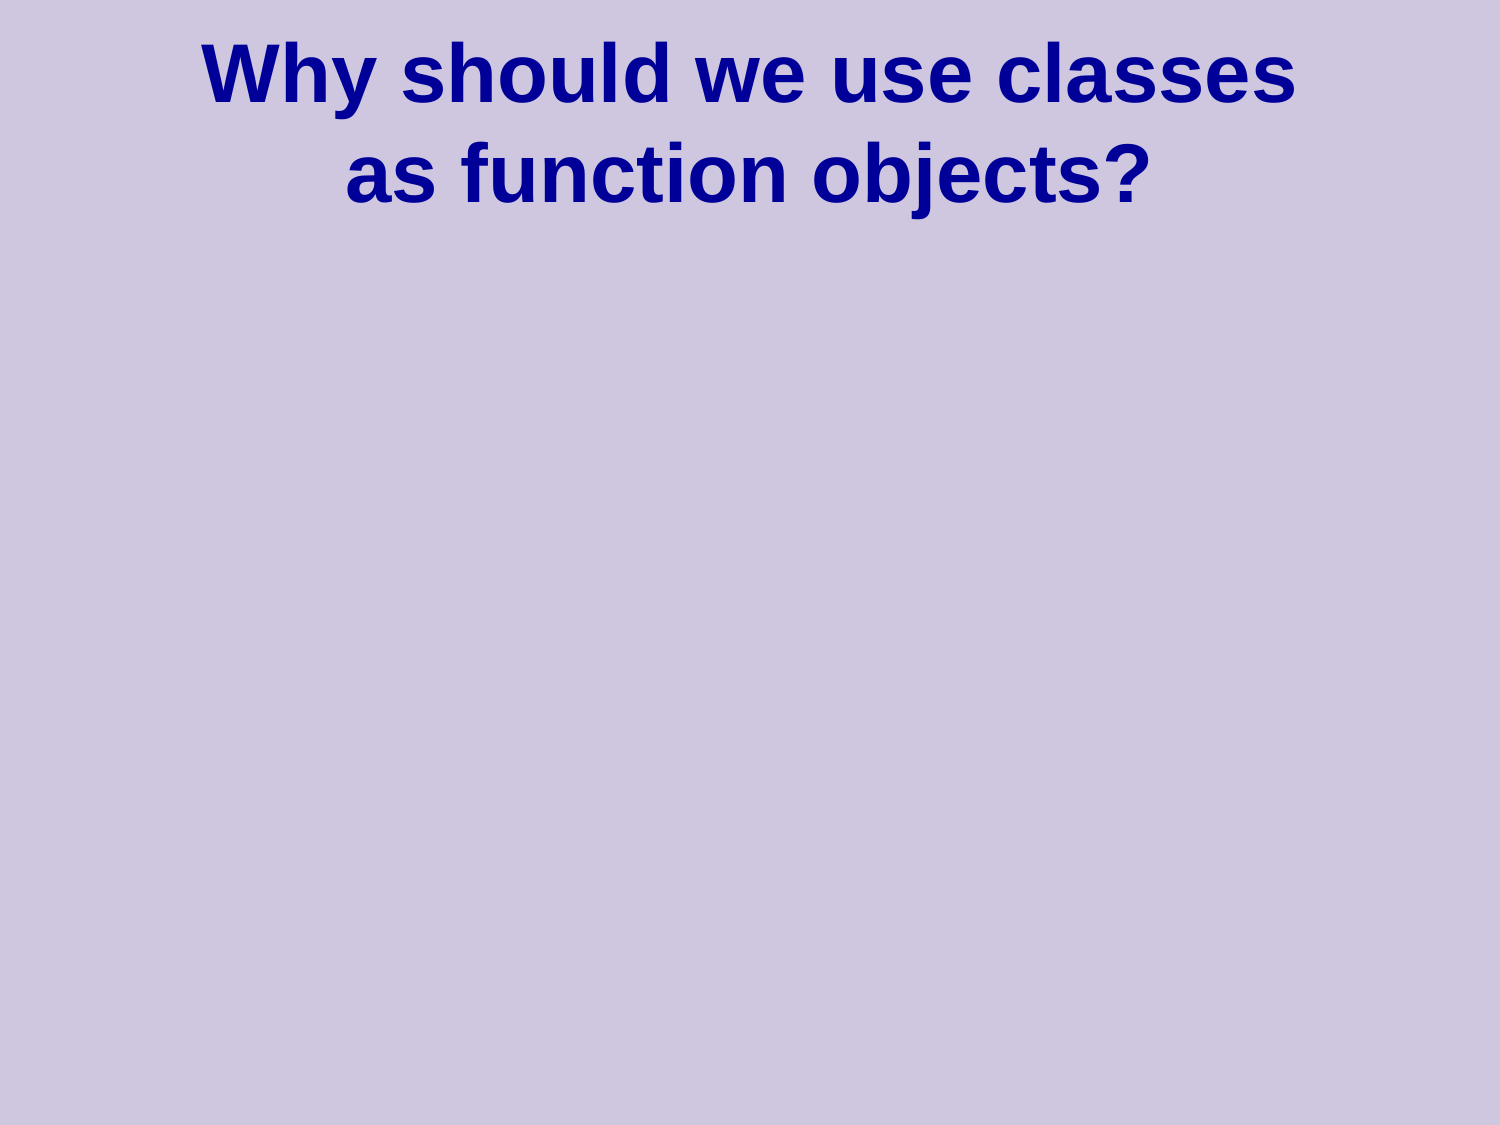

# Why should we use classes as function objects?